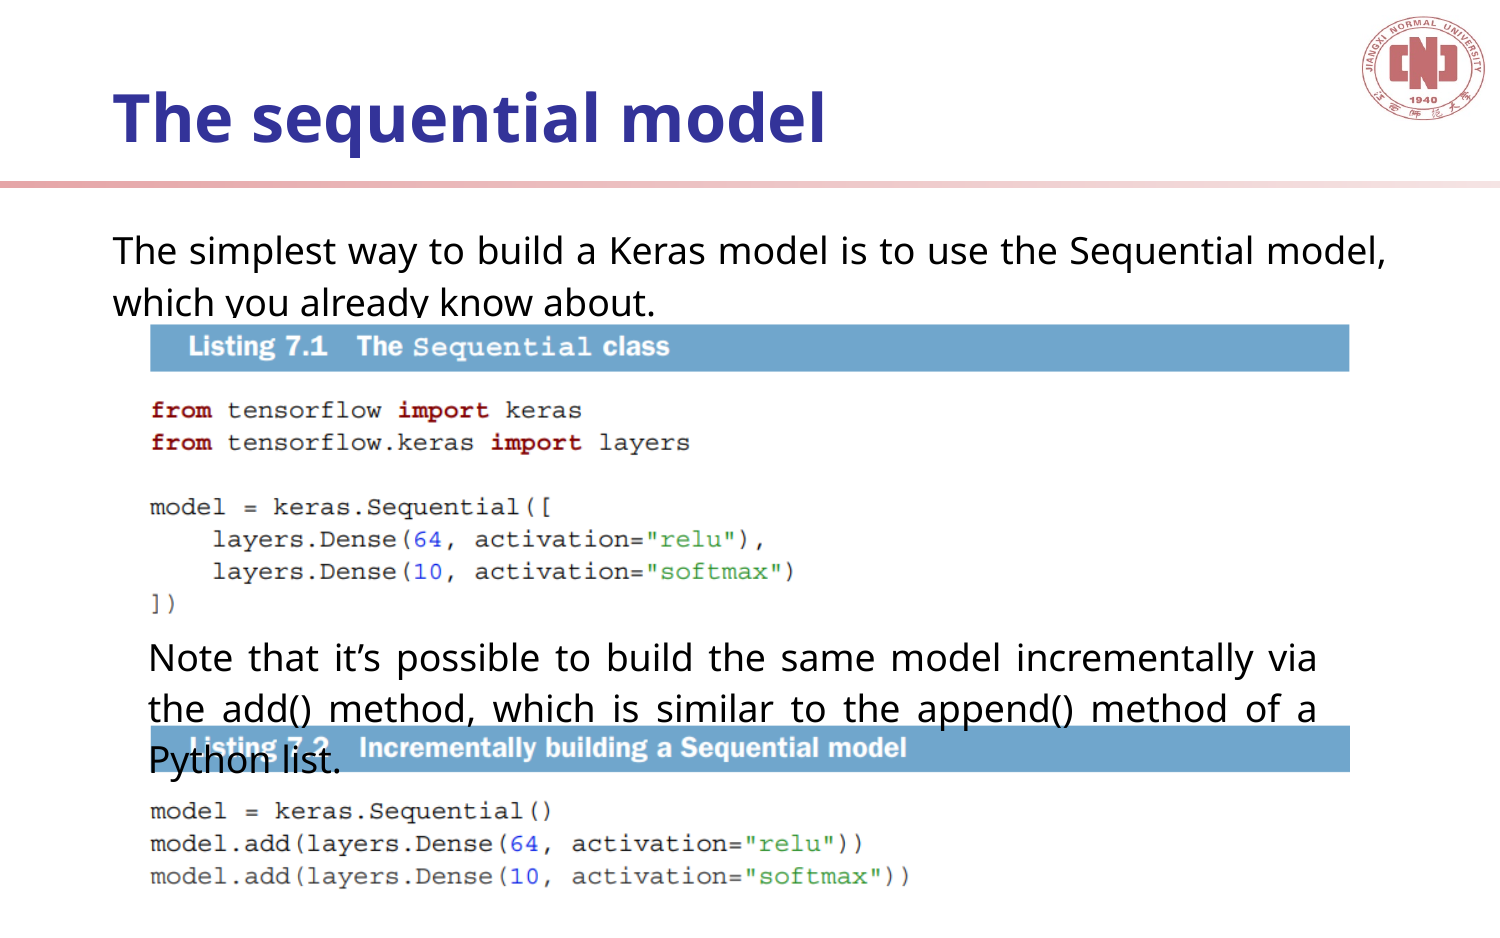

The sequential model
# The simplest way to build a Keras model is to use the Sequential model, which you already know about.
Note that it’s possible to build the same model incrementally via the add() method, which is similar to the append() method of a Python list.